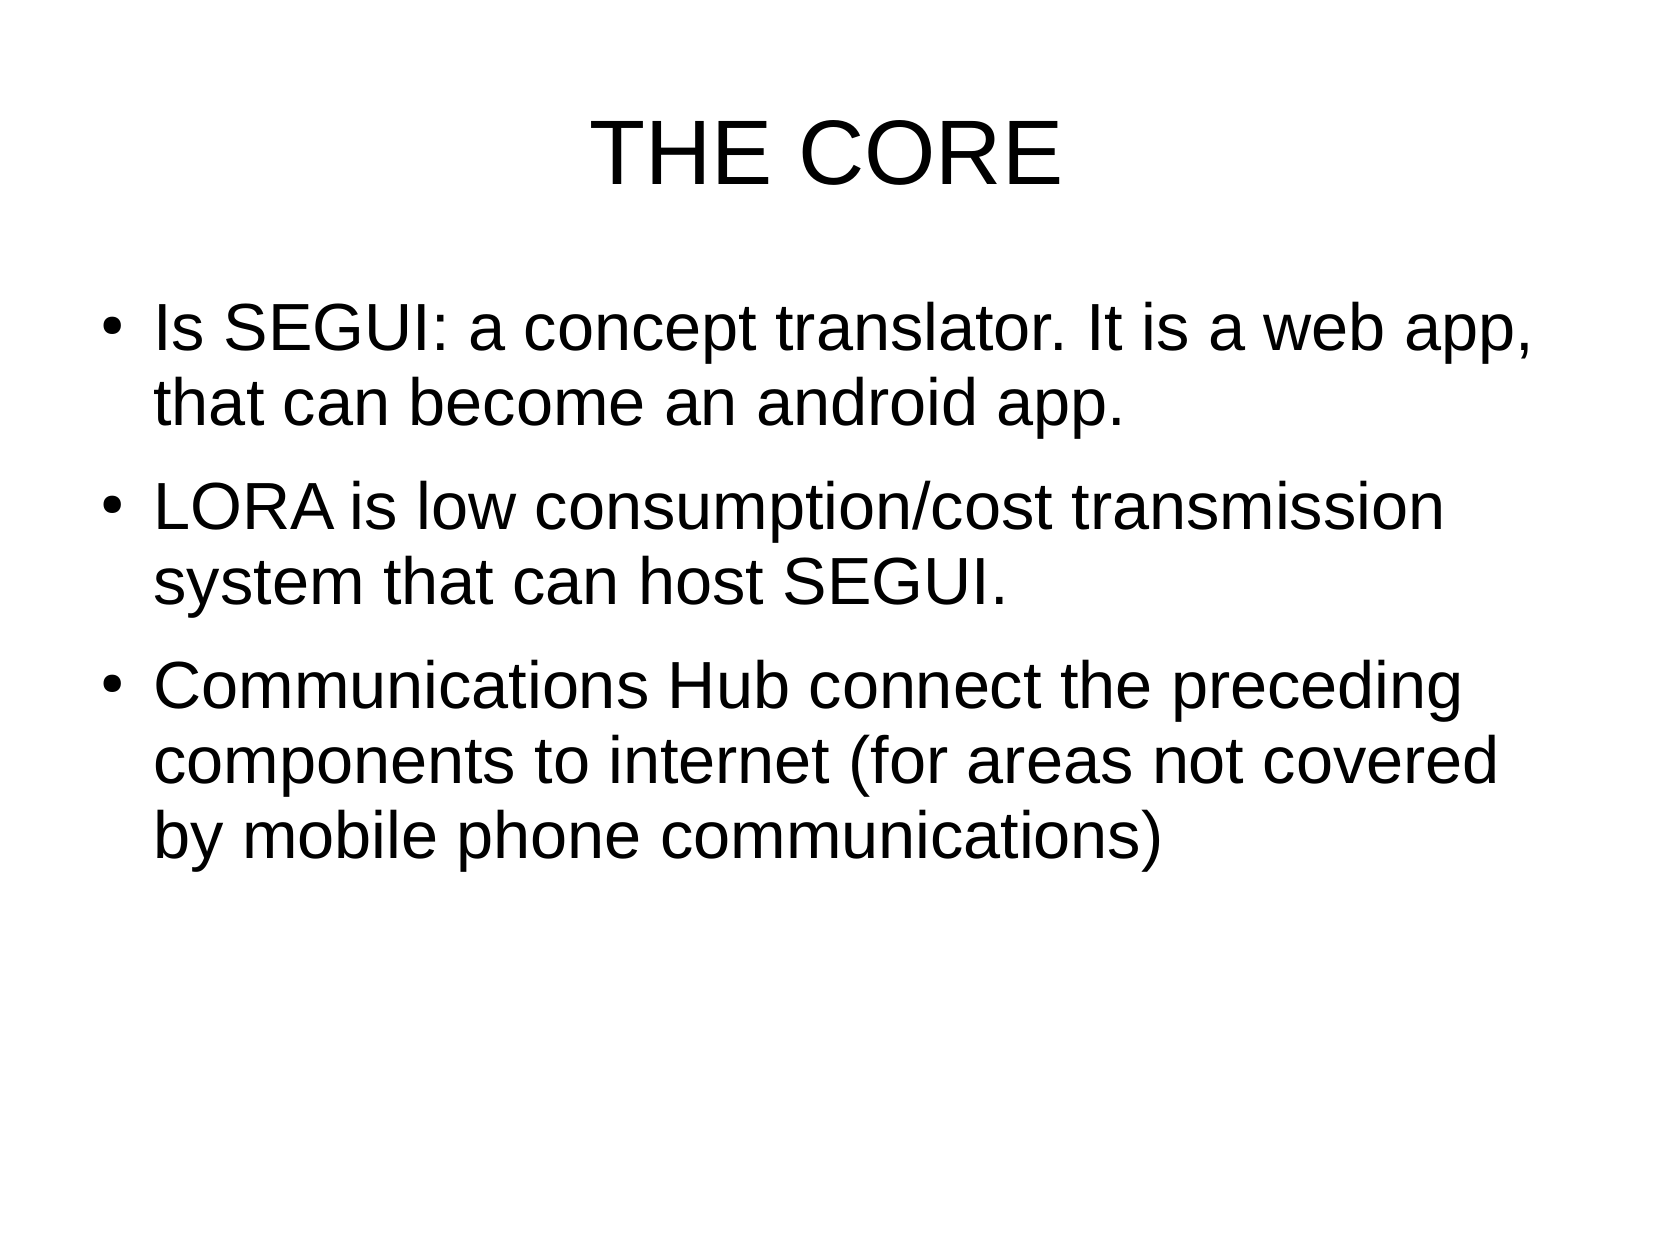

# THE CORE
Is SEGUI: a concept translator. It is a web app, that can become an android app.
LORA is low consumption/cost transmission system that can host SEGUI.
Communications Hub connect the preceding components to internet (for areas not covered by mobile phone communications)